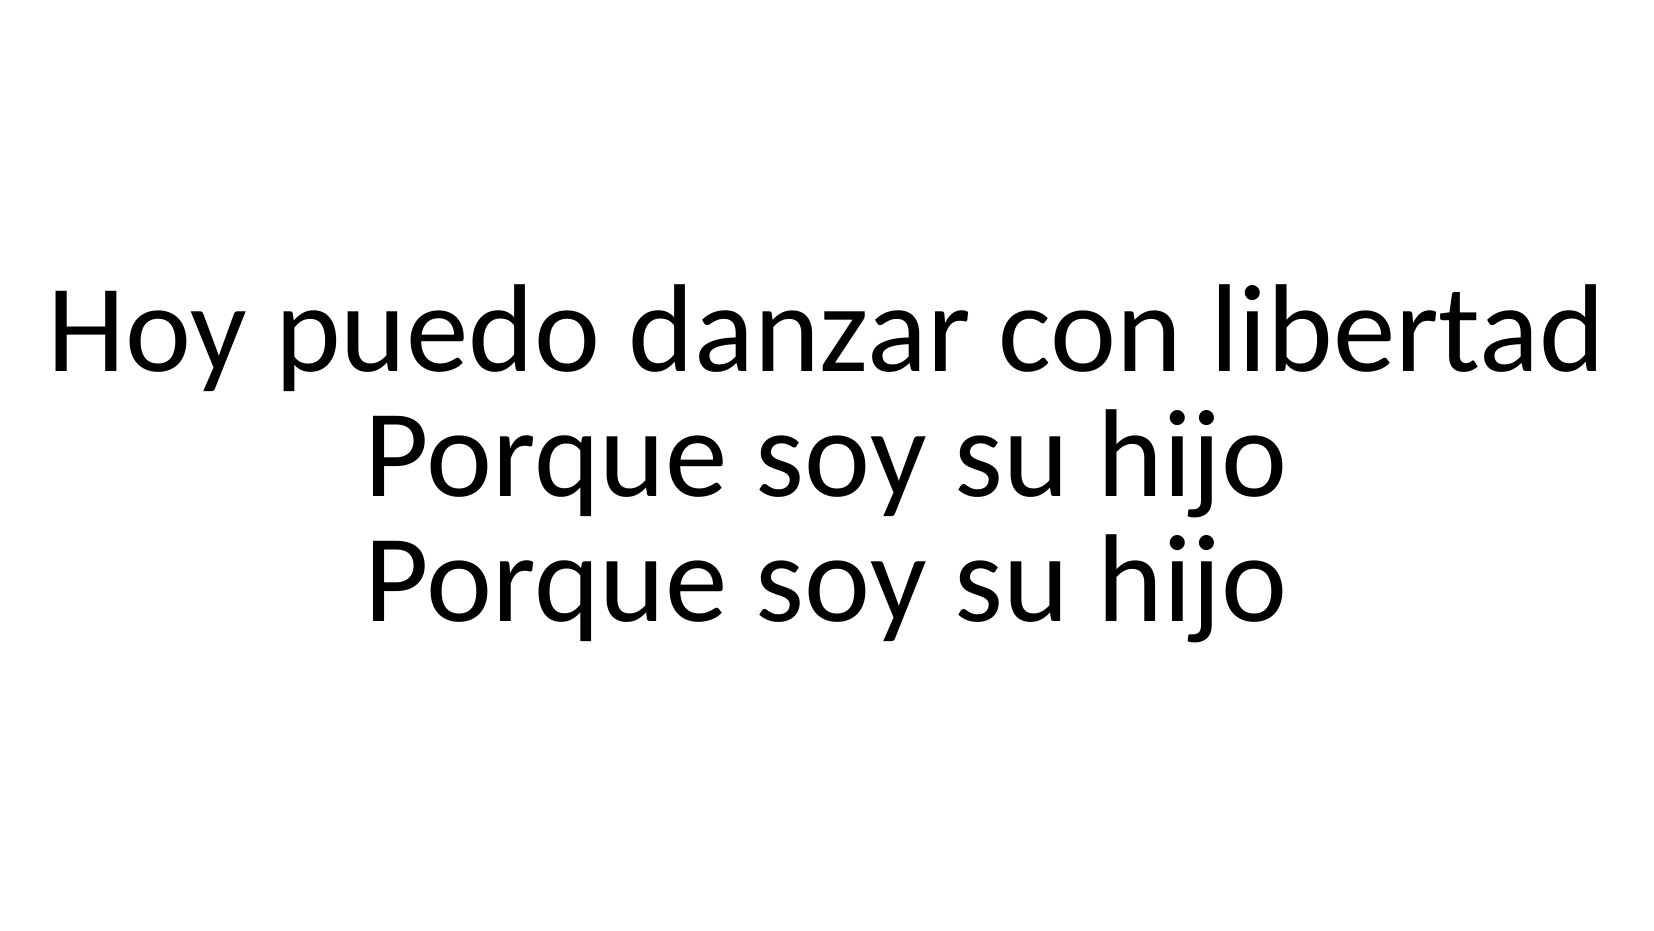

# Hoy puedo danzar con libertad Porque soy su hijo Porque soy su hijo